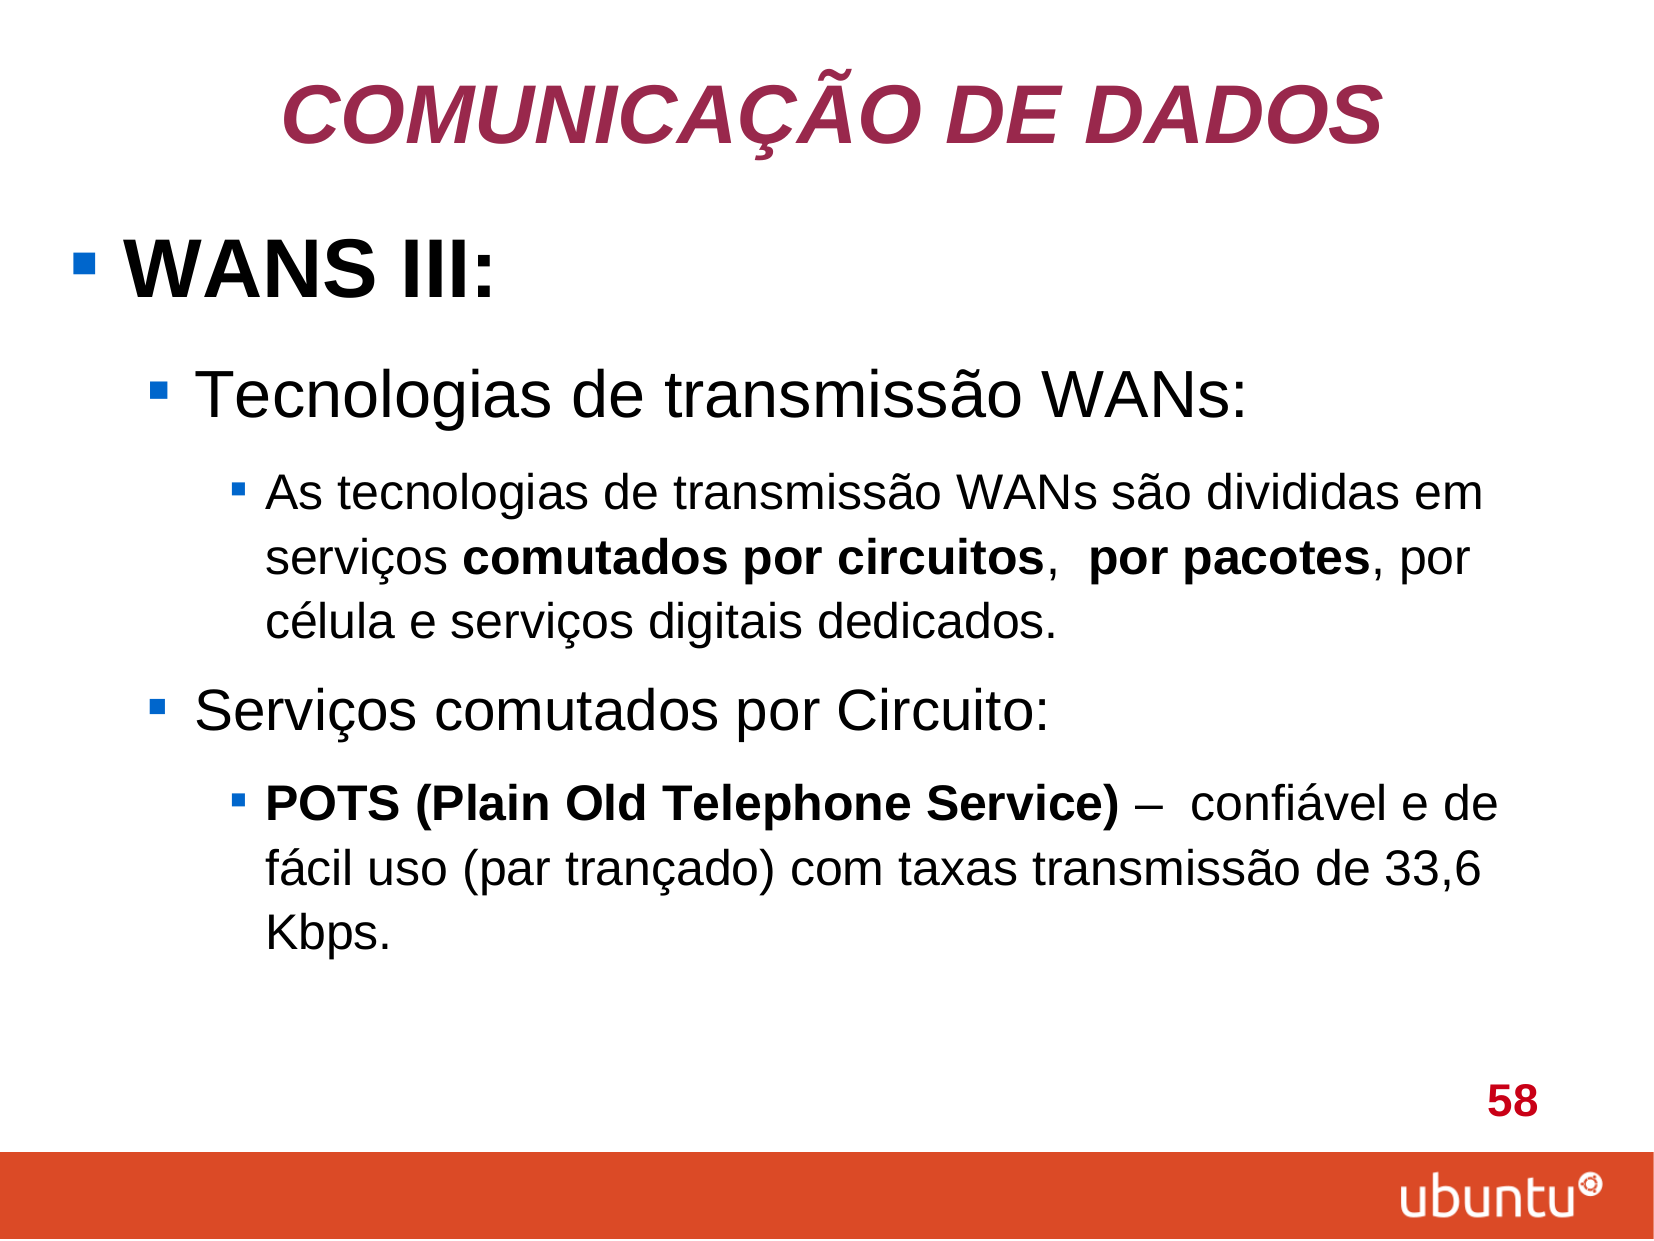

# COMUNICAÇÃO DE DADOS
WANS III:
Tecnologias de transmissão WANs:
As tecnologias de transmissão WANs são divididas em serviços comutados por circuitos, por pacotes, por célula e serviços digitais dedicados.
Serviços comutados por Circuito:
POTS (Plain Old Telephone Service) – confiável e de fácil uso (par trançado) com taxas transmissão de 33,6 Kbps.